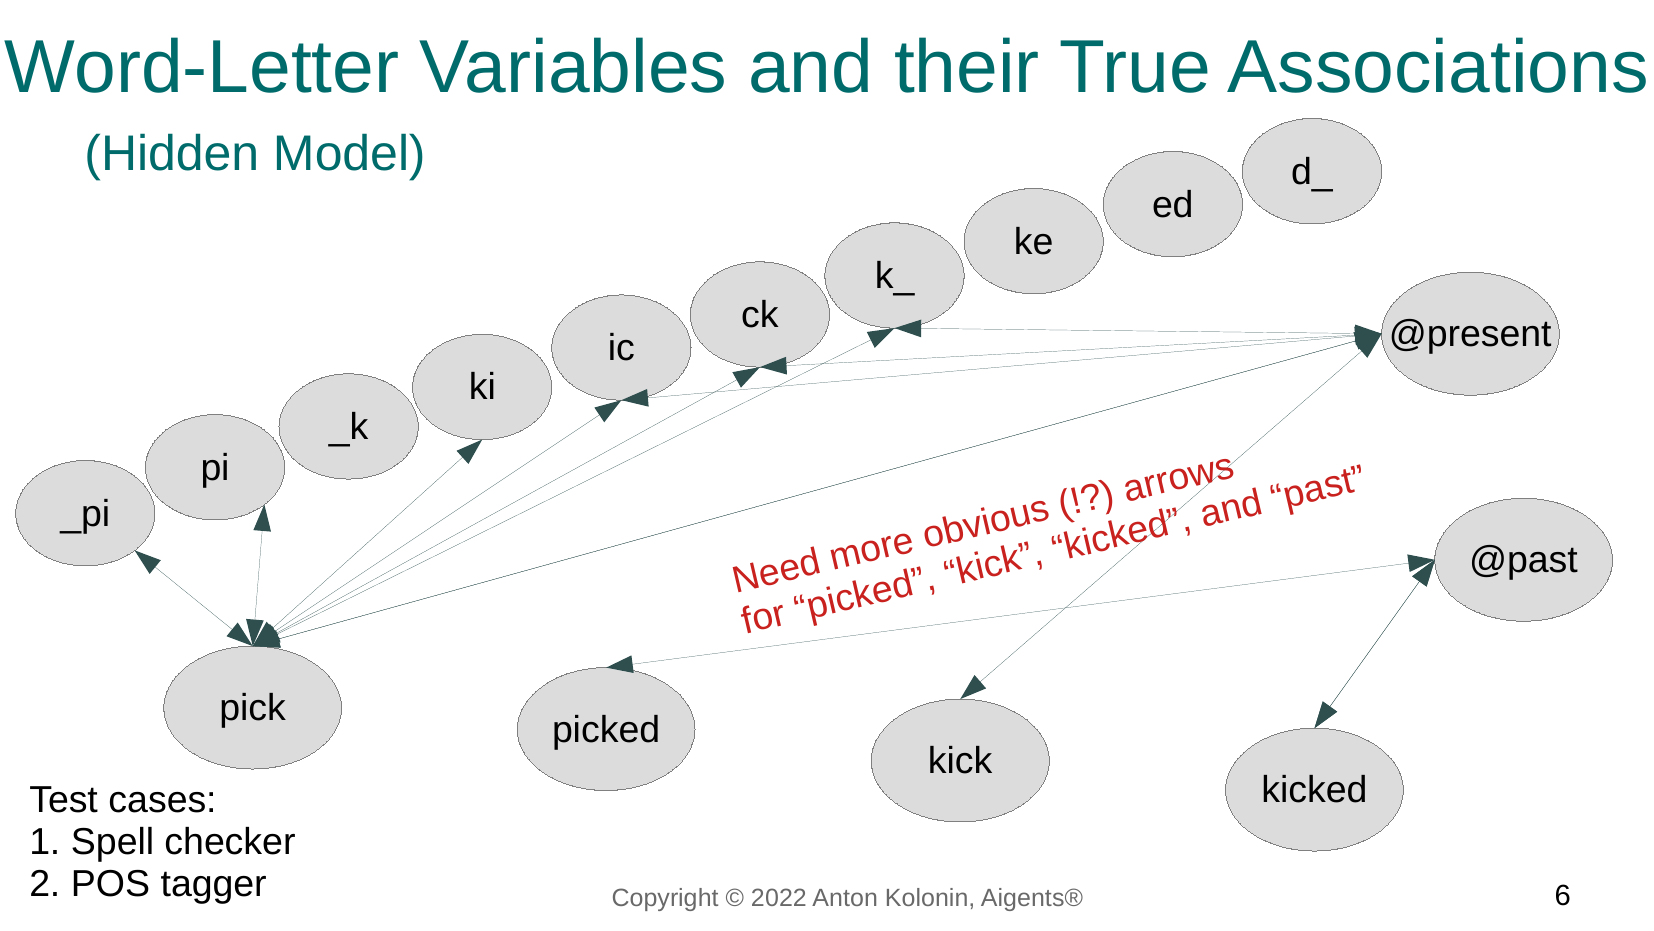

Word-Letter Variables and their True Associations
(Hidden Model)
d_
ed
ke
k_
ck
@present
ic
ki
_k
pi
_pi
Need more obvious (!?) arrows
for “picked”, “kick”, “kicked”, and “past”
@past
pick
picked
kick
kicked
Test cases:
1. Spell checker
2. POS tagger
Copyright © 2022 Anton Kolonin, Aigents®
6